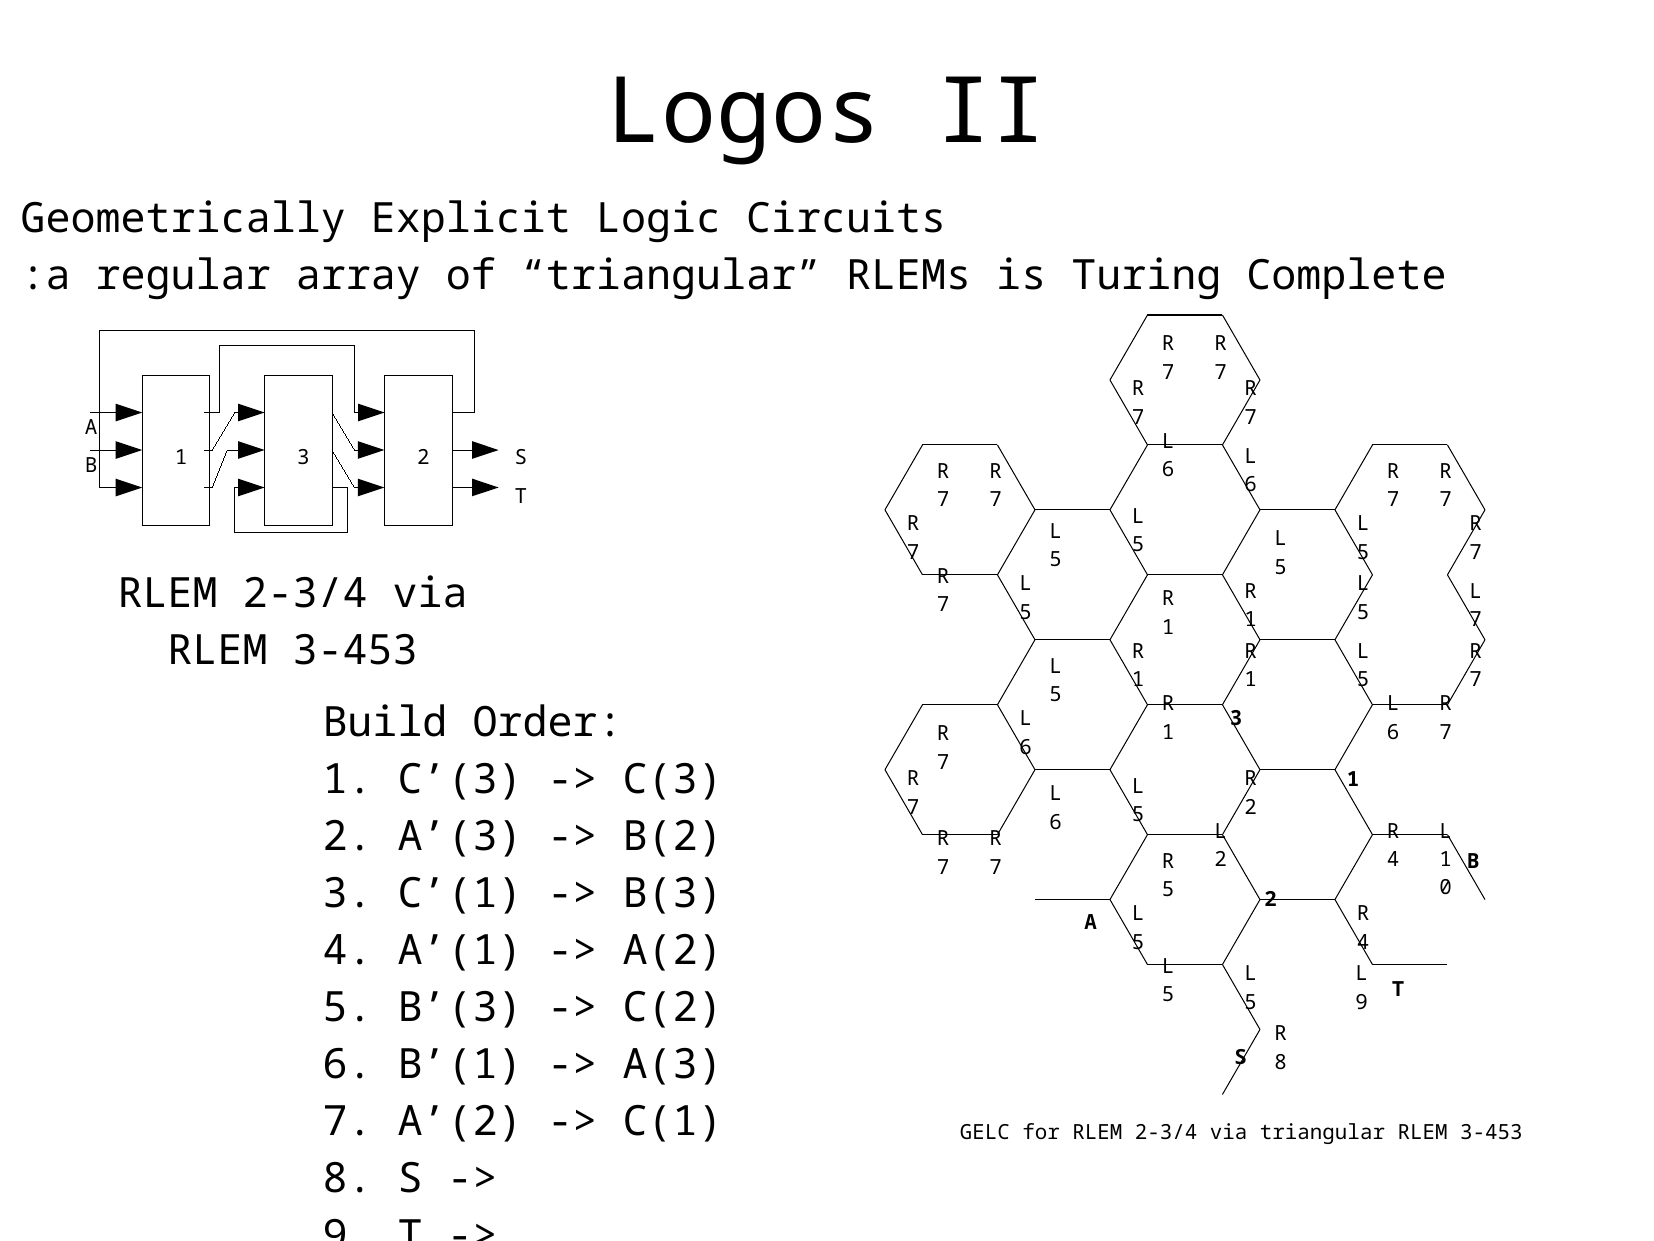

# Logos II
Geometrically Explicit Logic Circuits
:a regular array of “triangular” RLEMs is Turing Complete
R7
R7
R7
R7
L6
L6
R7
R7
R7
R7
L5
R7
L5
R7
L5
L5
R7
L5
L5
R1
L7
R1
R1
R1
L5
R7
L5
R1
L6
R7
L6
3
R7
R7
R2
1
L5
L6
L2
R4
L10
R7
R7
R5
B
2
L5
R4
A
L5
L5
L9
T
R8
S
3
A
S
1
2
2
B
T
RLEM 2-3/4 via RLEM 3-453
Build Order:
1. C’(3) -> C(3)
2. A’(3) -> B(2)
3. C’(1) -> B(3)
4. A’(1) -> A(2)
5. B’(3) -> C(2)
6. B’(1) -> A(3)
7. A’(2) -> C(1)
8. S ->
9. T ->
10. -> A
11. -> B
GELC for RLEM 2-3/4 via triangular RLEM 3-453